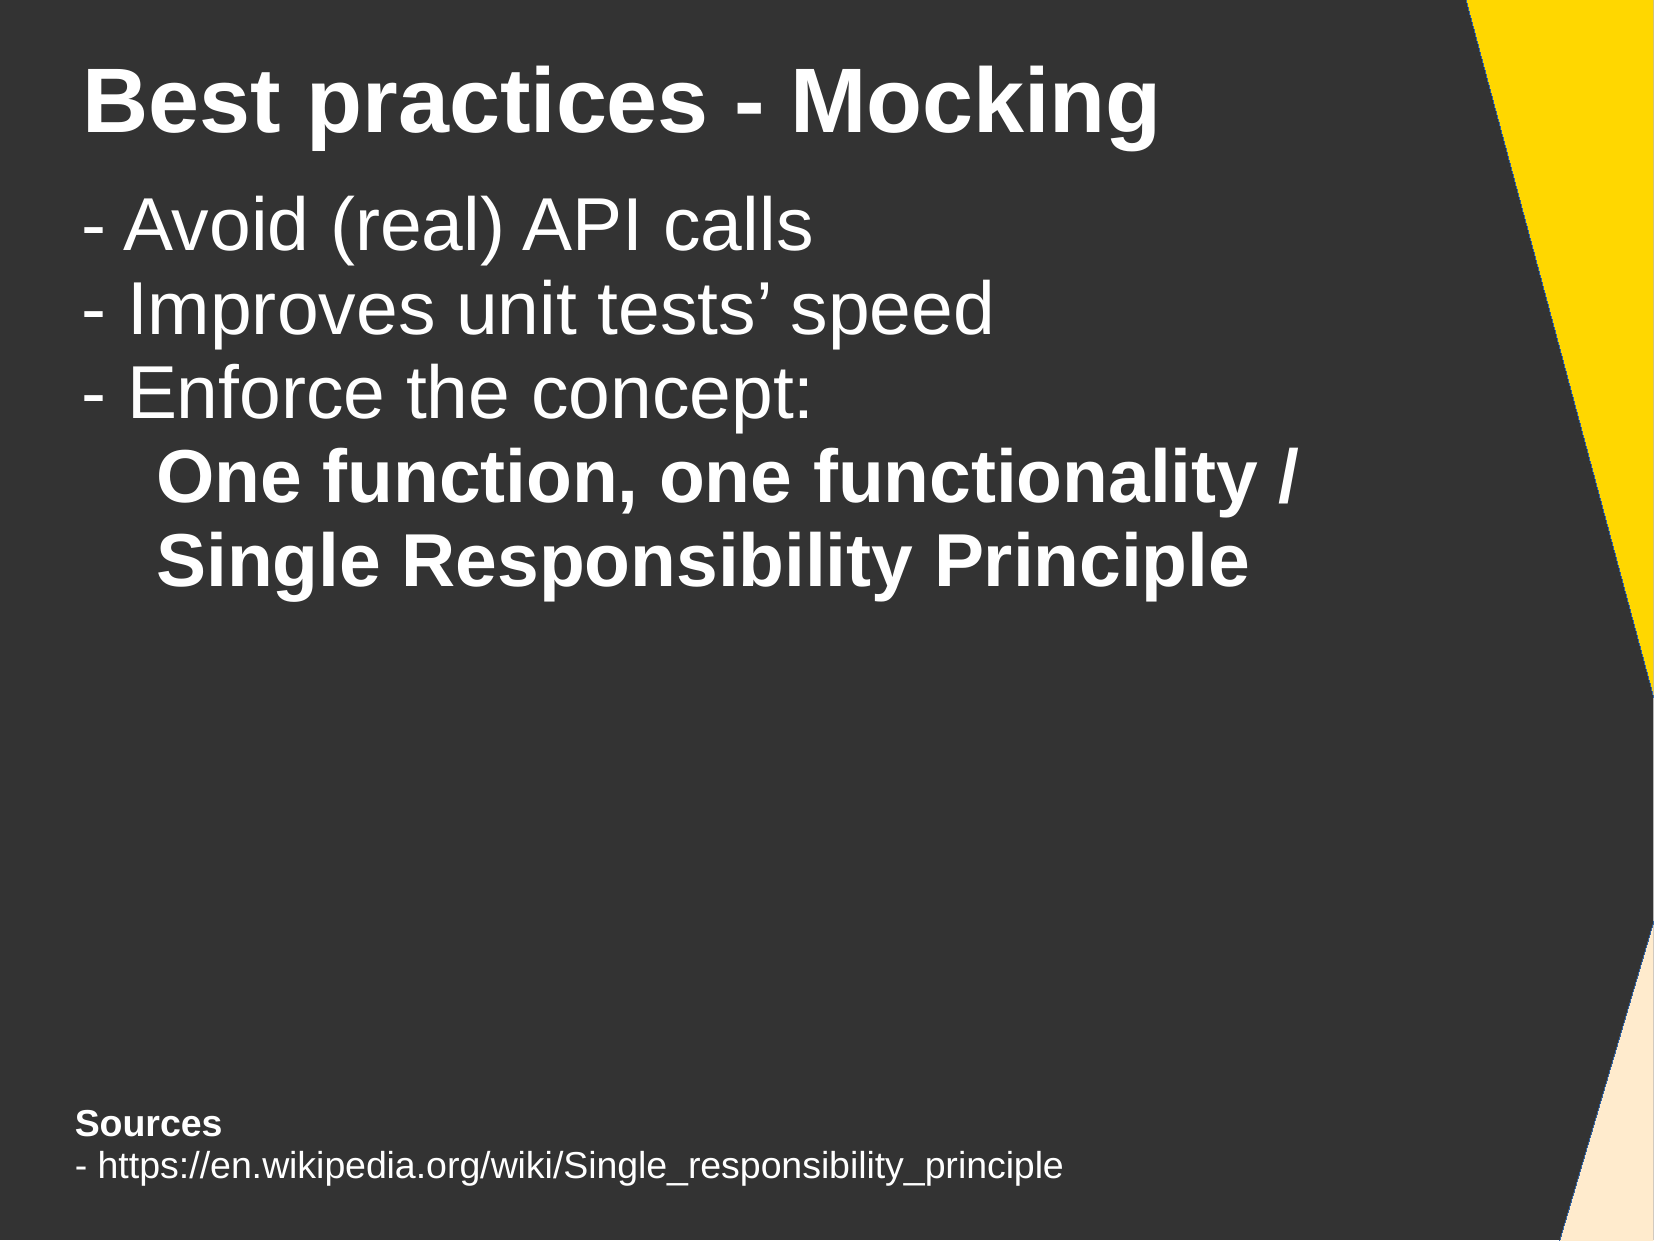

# Best practices - Mocking
- Avoid (real) API calls
- Improves unit tests’ speed
- Enforce the concept:
	One function, one functionality /
	Single Responsibility Principle
Sources
- https://en.wikipedia.org/wiki/Single_responsibility_principle